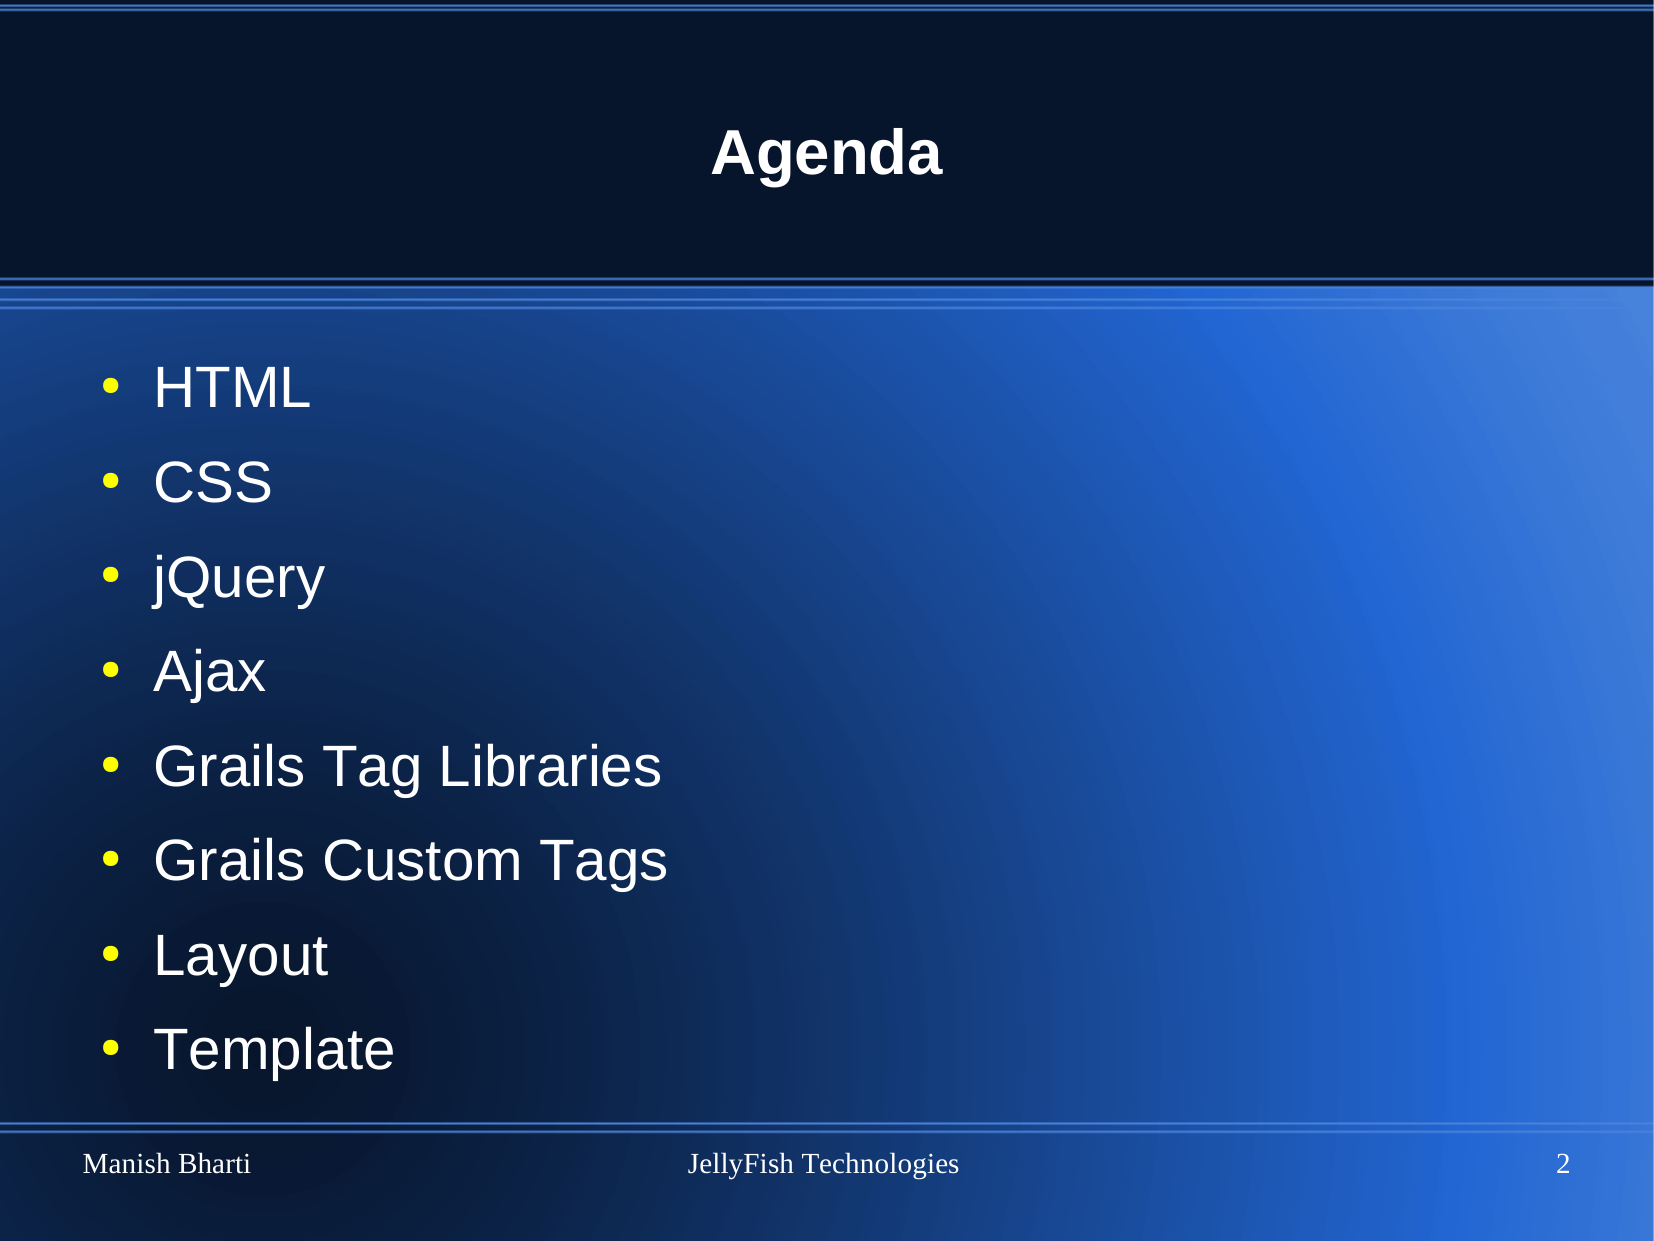

# Agenda
HTML
CSS
jQuery
Ajax
Grails Tag Libraries
Grails Custom Tags
Layout
Template
Manish Bharti
JellyFish Technologies
2